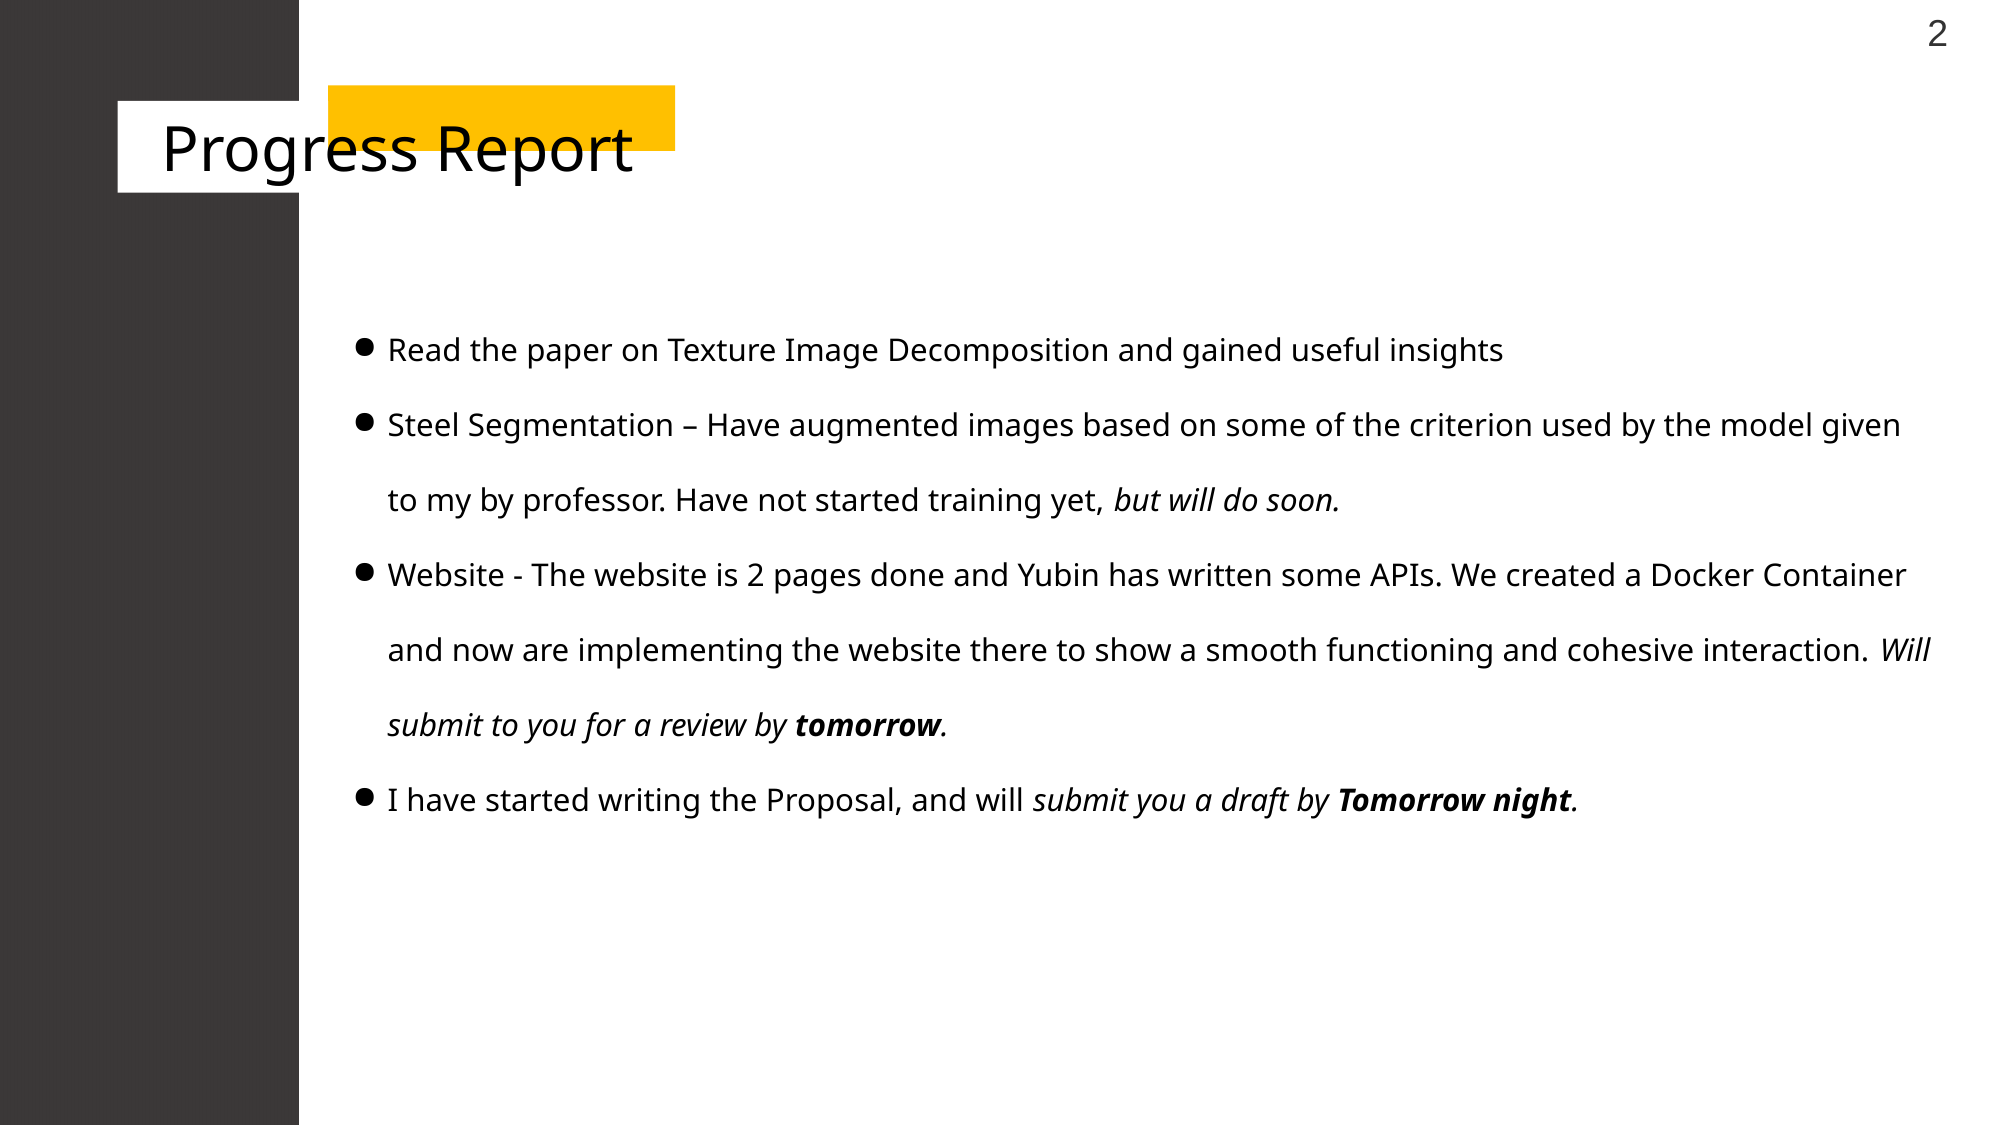

Progress Report
Read the paper on Texture Image Decomposition and gained useful insights
Steel Segmentation – Have augmented images based on some of the criterion used by the model given to my by professor. Have not started training yet, but will do soon.
Website - The website is 2 pages done and Yubin has written some APIs. We created a Docker Container and now are implementing the website there to show a smooth functioning and cohesive interaction. Will submit to you for a review by tomorrow.
I have started writing the Proposal, and will submit you a draft by Tomorrow night.